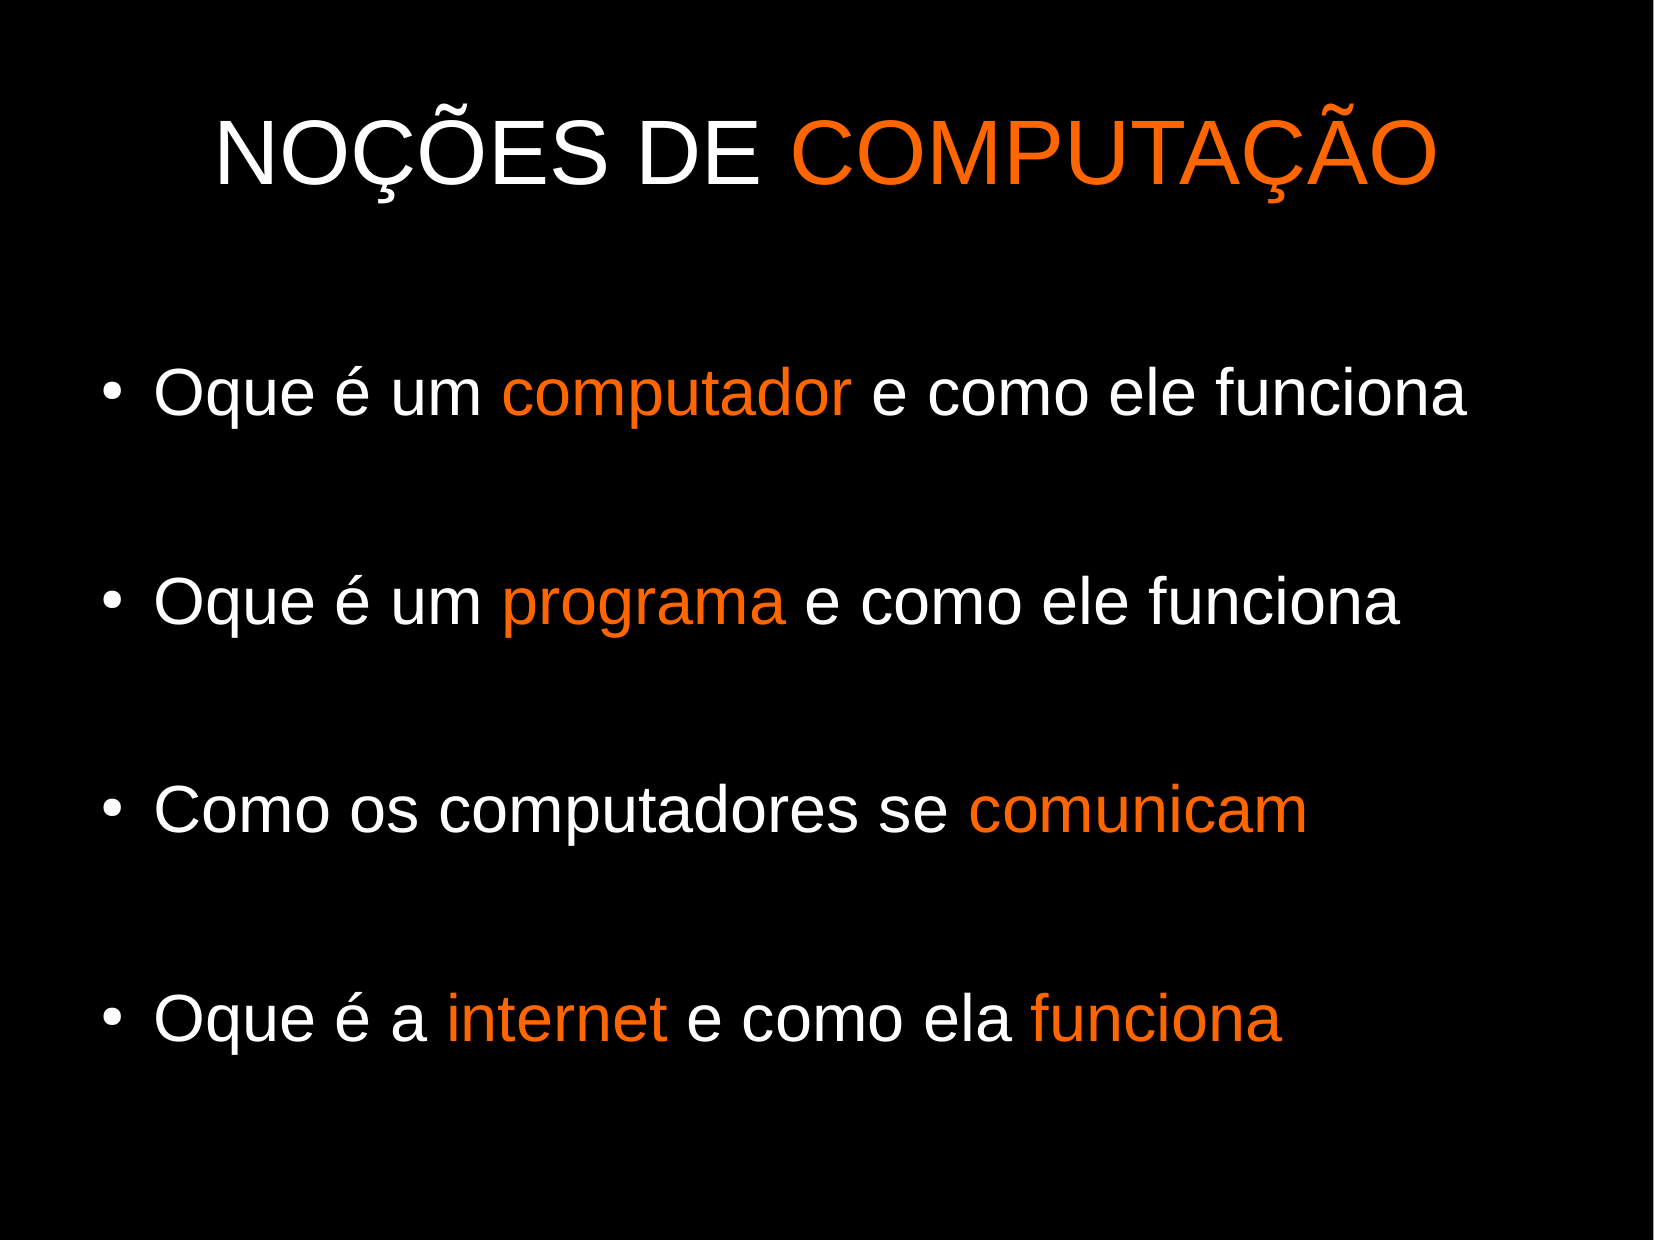

# NOÇÕES DE COMPUTAÇÃO
Oque é um computador e como ele funciona
Oque é um programa e como ele funciona
Como os computadores se comunicam
Oque é a internet e como ela funciona